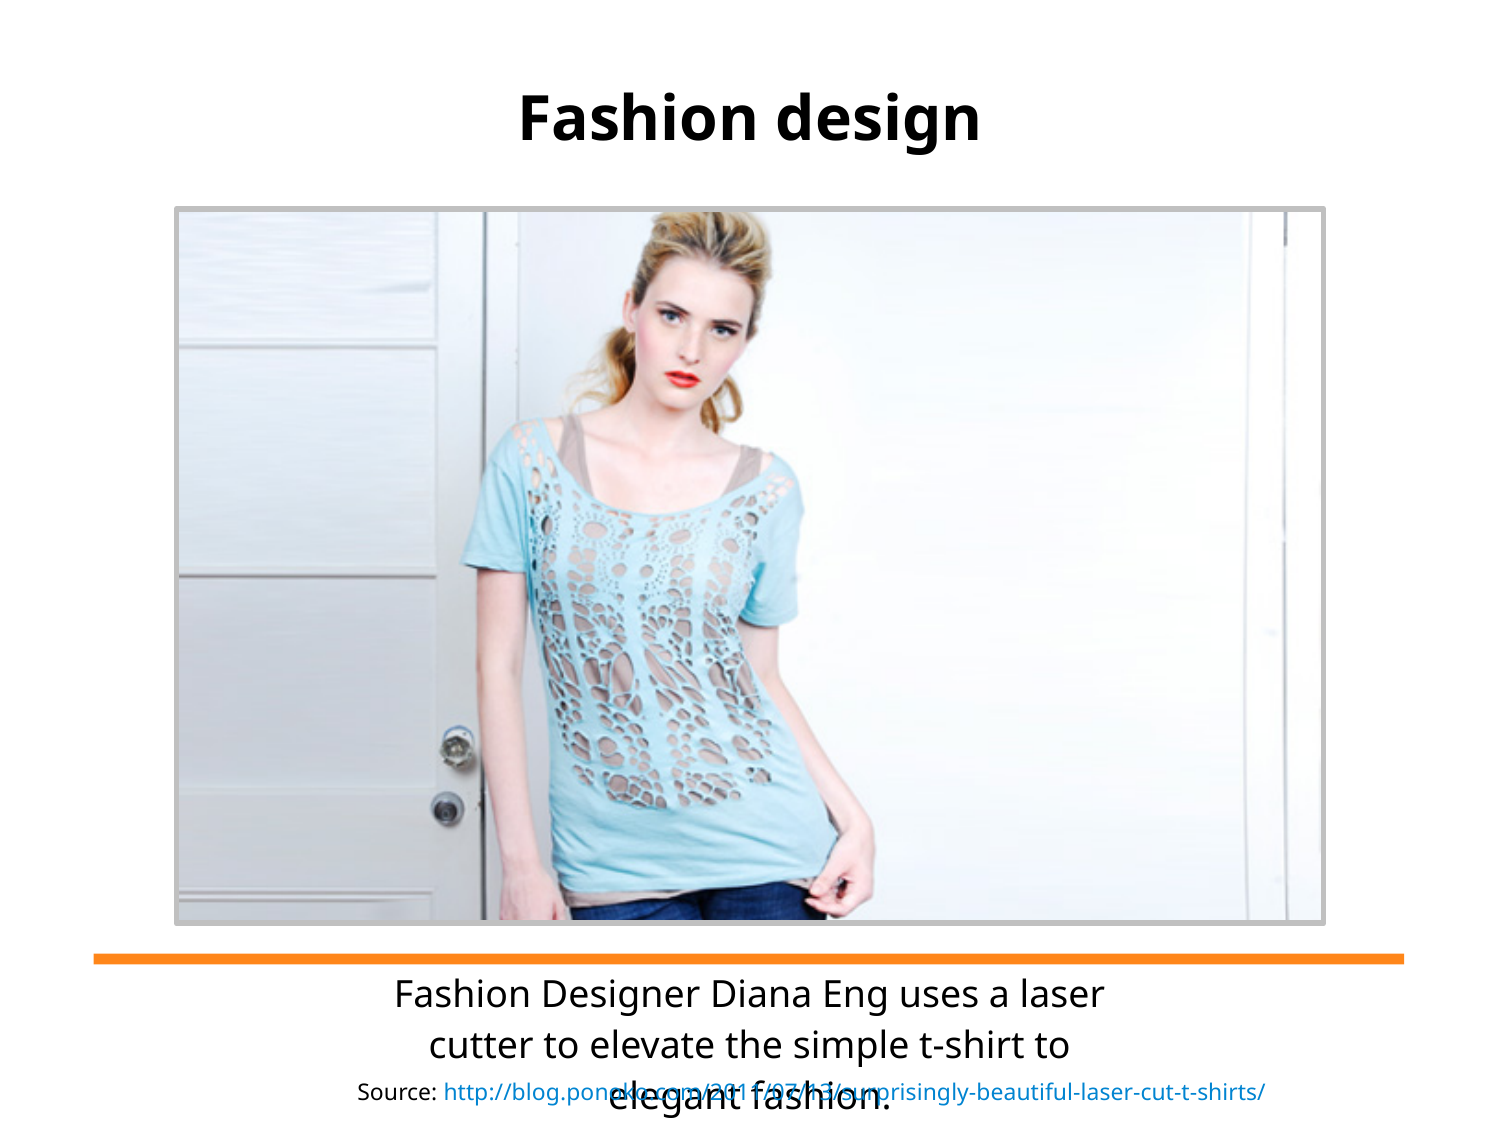

# Fashion design
Fashion Designer Diana Eng uses a laser cutter to elevate the simple t-shirt to elegant fashion.
Source: http://blog.ponoko.com/2011/07/13/surprisingly-beautiful-laser-cut-t-shirts/